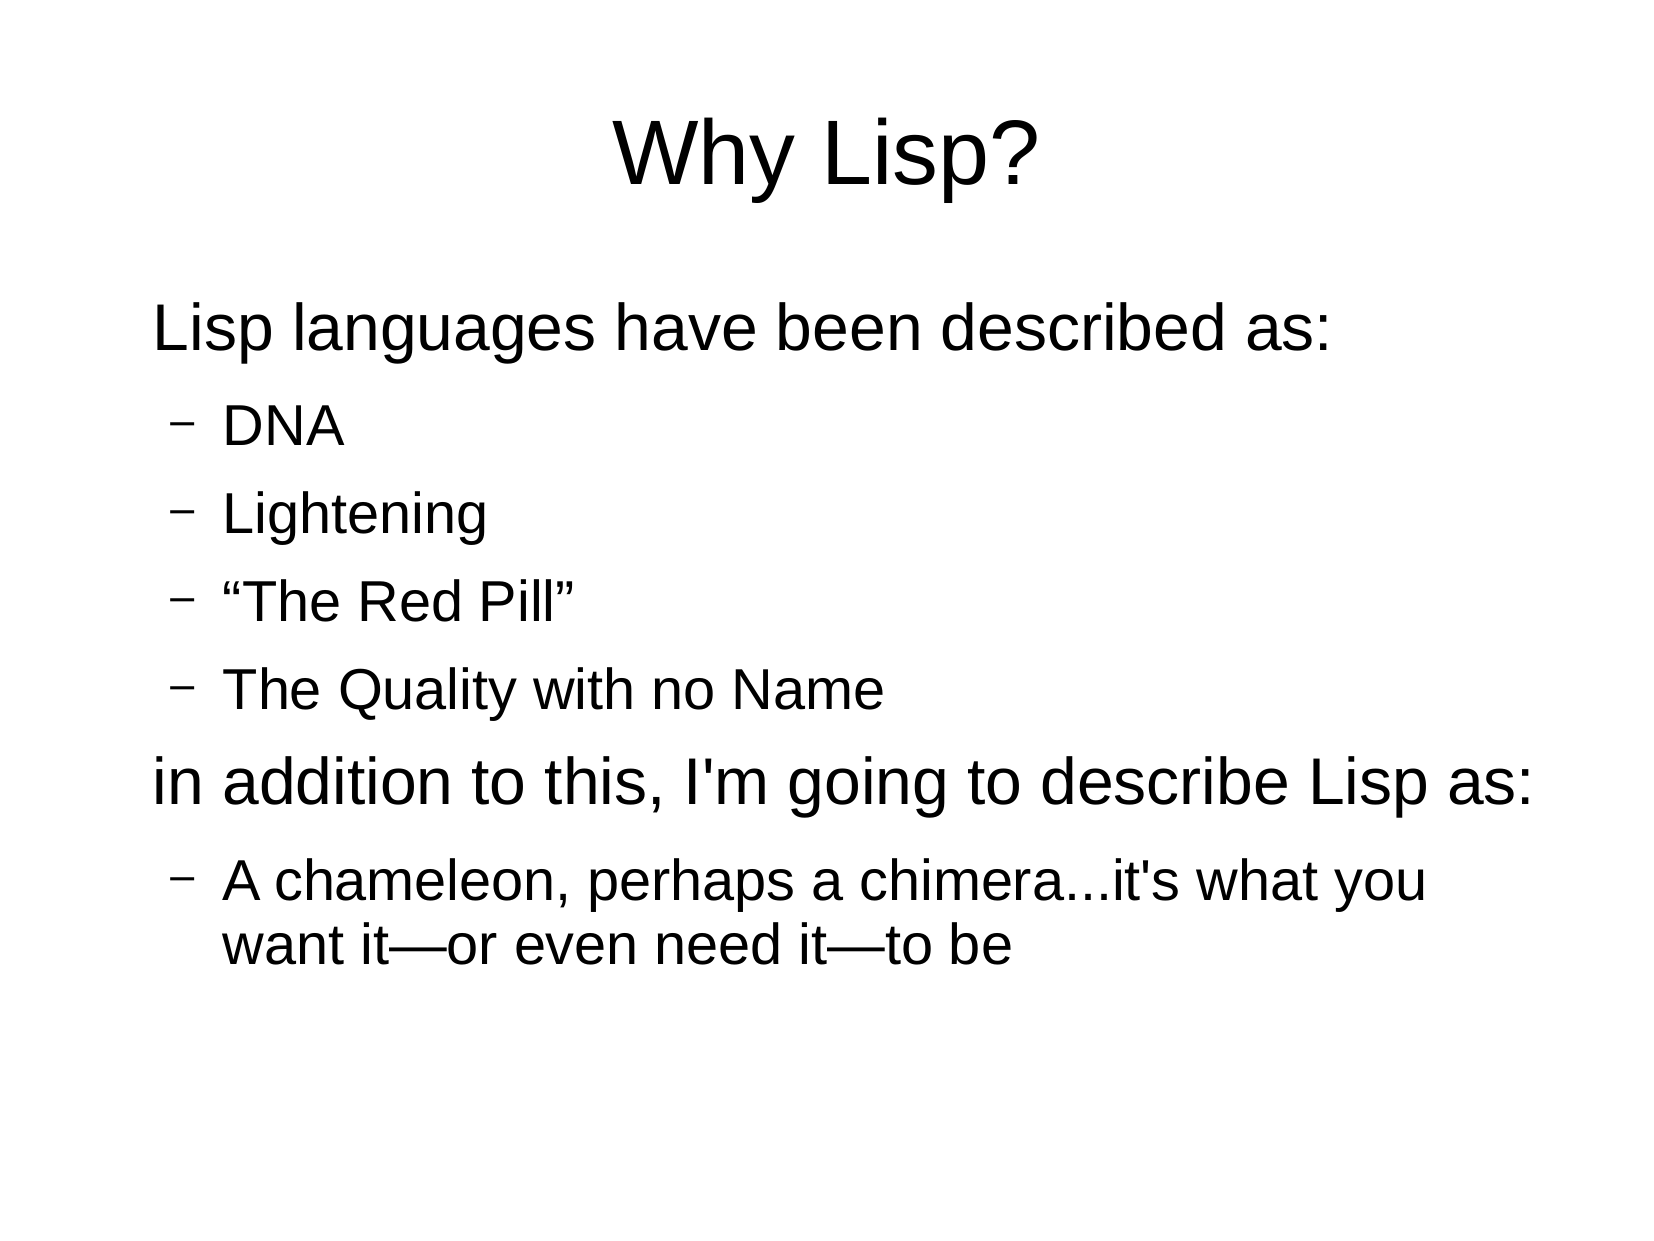

# Why Lisp?
Lisp languages have been described as:
DNA
Lightening
“The Red Pill”
The Quality with no Name
in addition to this, I'm going to describe Lisp as:
A chameleon, perhaps a chimera...it's what you want it—or even need it—to be